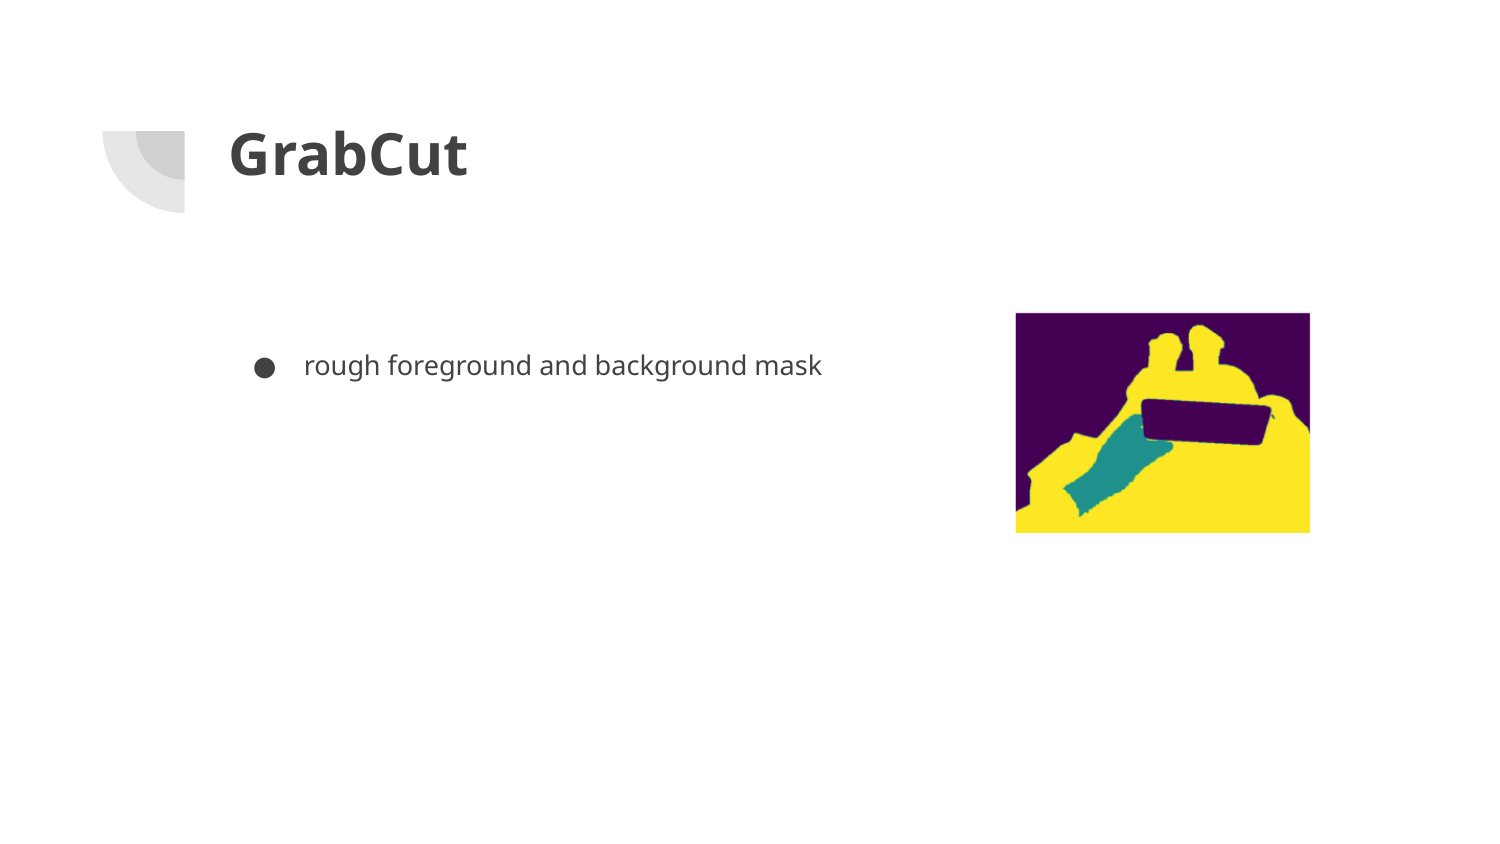

# GrabCut
rough foreground and background mask